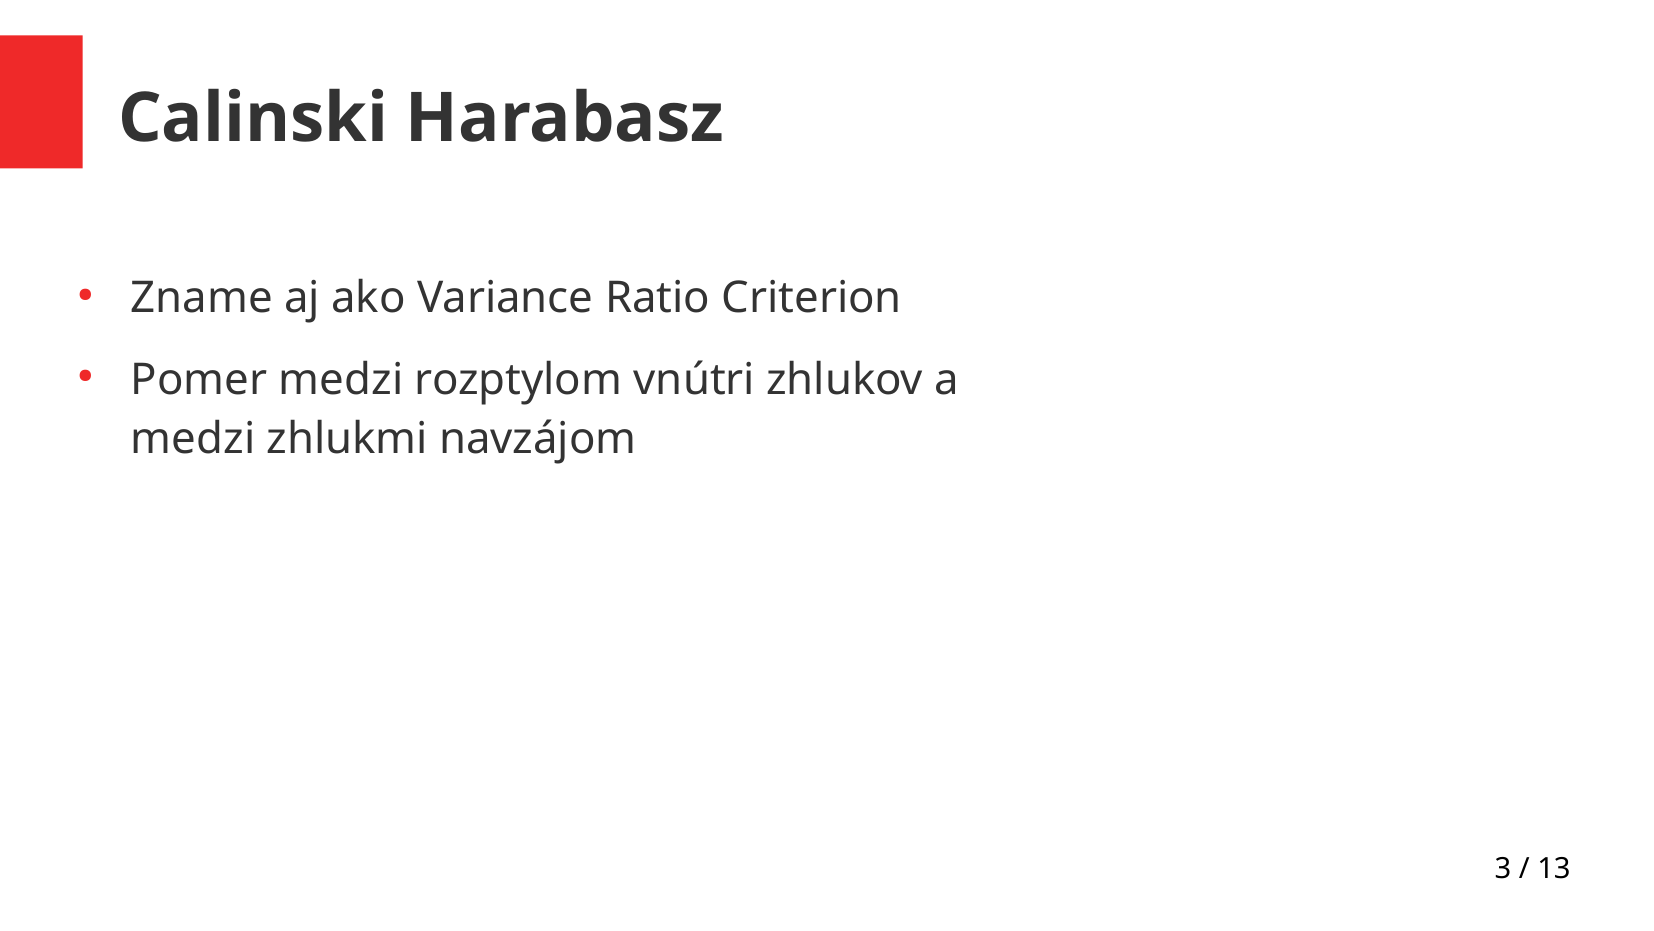

# Calinski Harabasz
Zname aj ako Variance Ratio Criterion
Pomer medzi rozptylom vnútri zhlukov a medzi zhlukmi navzájom
3